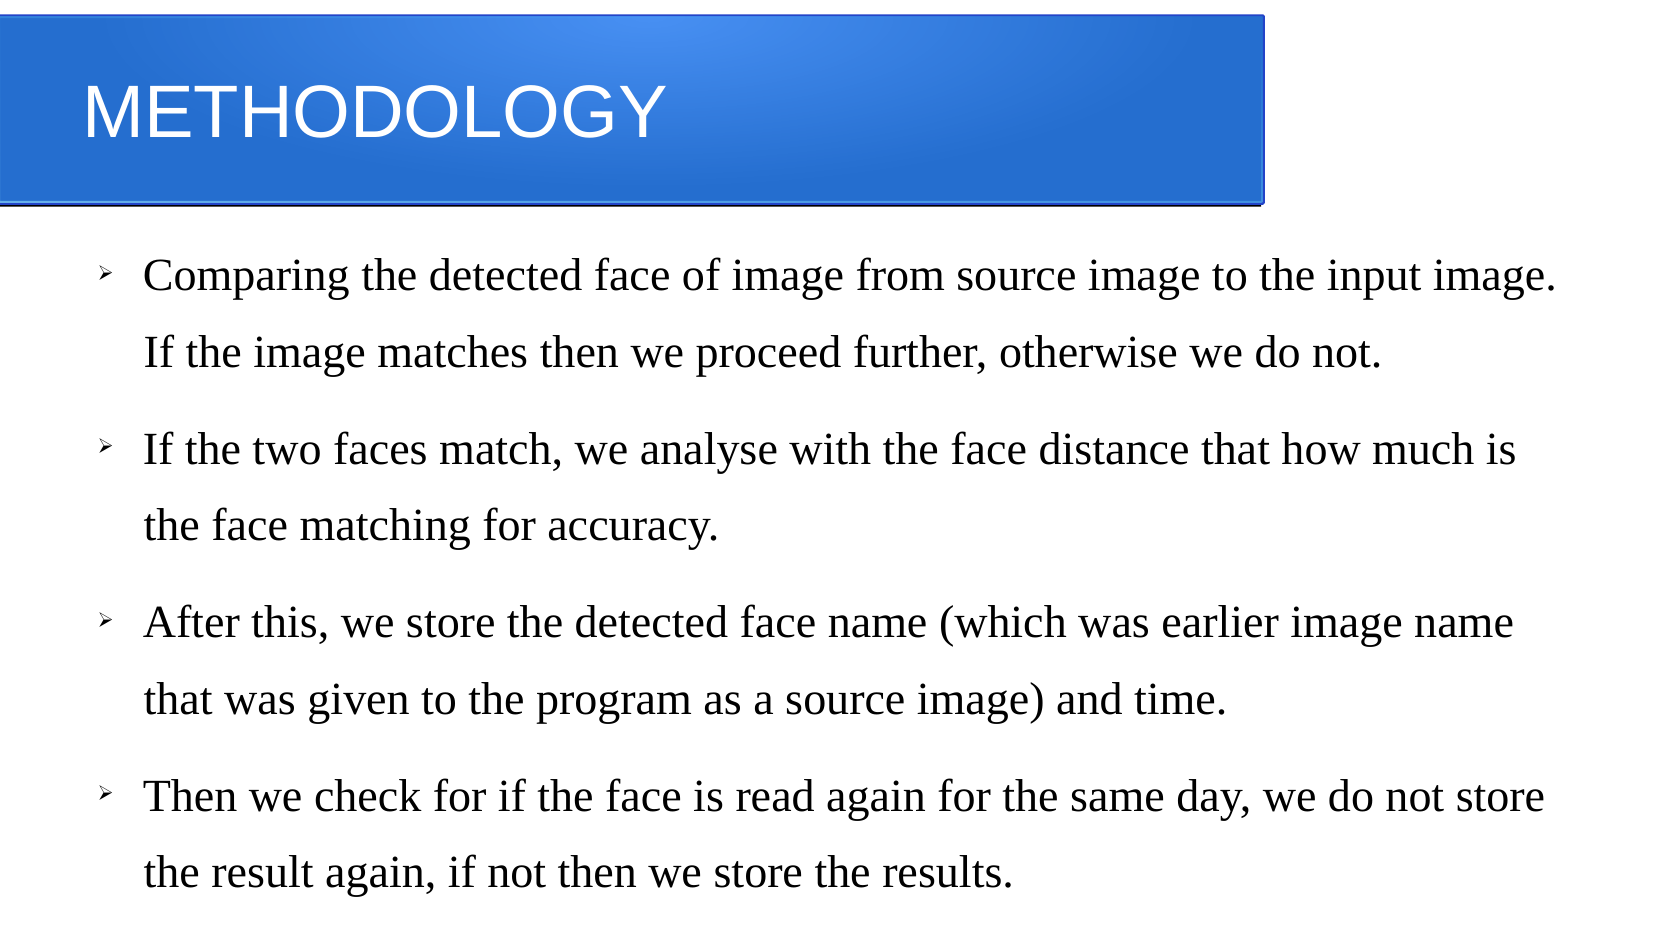

# METHODOLOGY
Comparing the detected face of image from source image to the input image. If the image matches then we proceed further, otherwise we do not.
If the two faces match, we analyse with the face distance that how much is the face matching for accuracy.
After this, we store the detected face name (which was earlier image name that was given to the program as a source image) and time.
Then we check for if the face is read again for the same day, we do not store the result again, if not then we store the results.